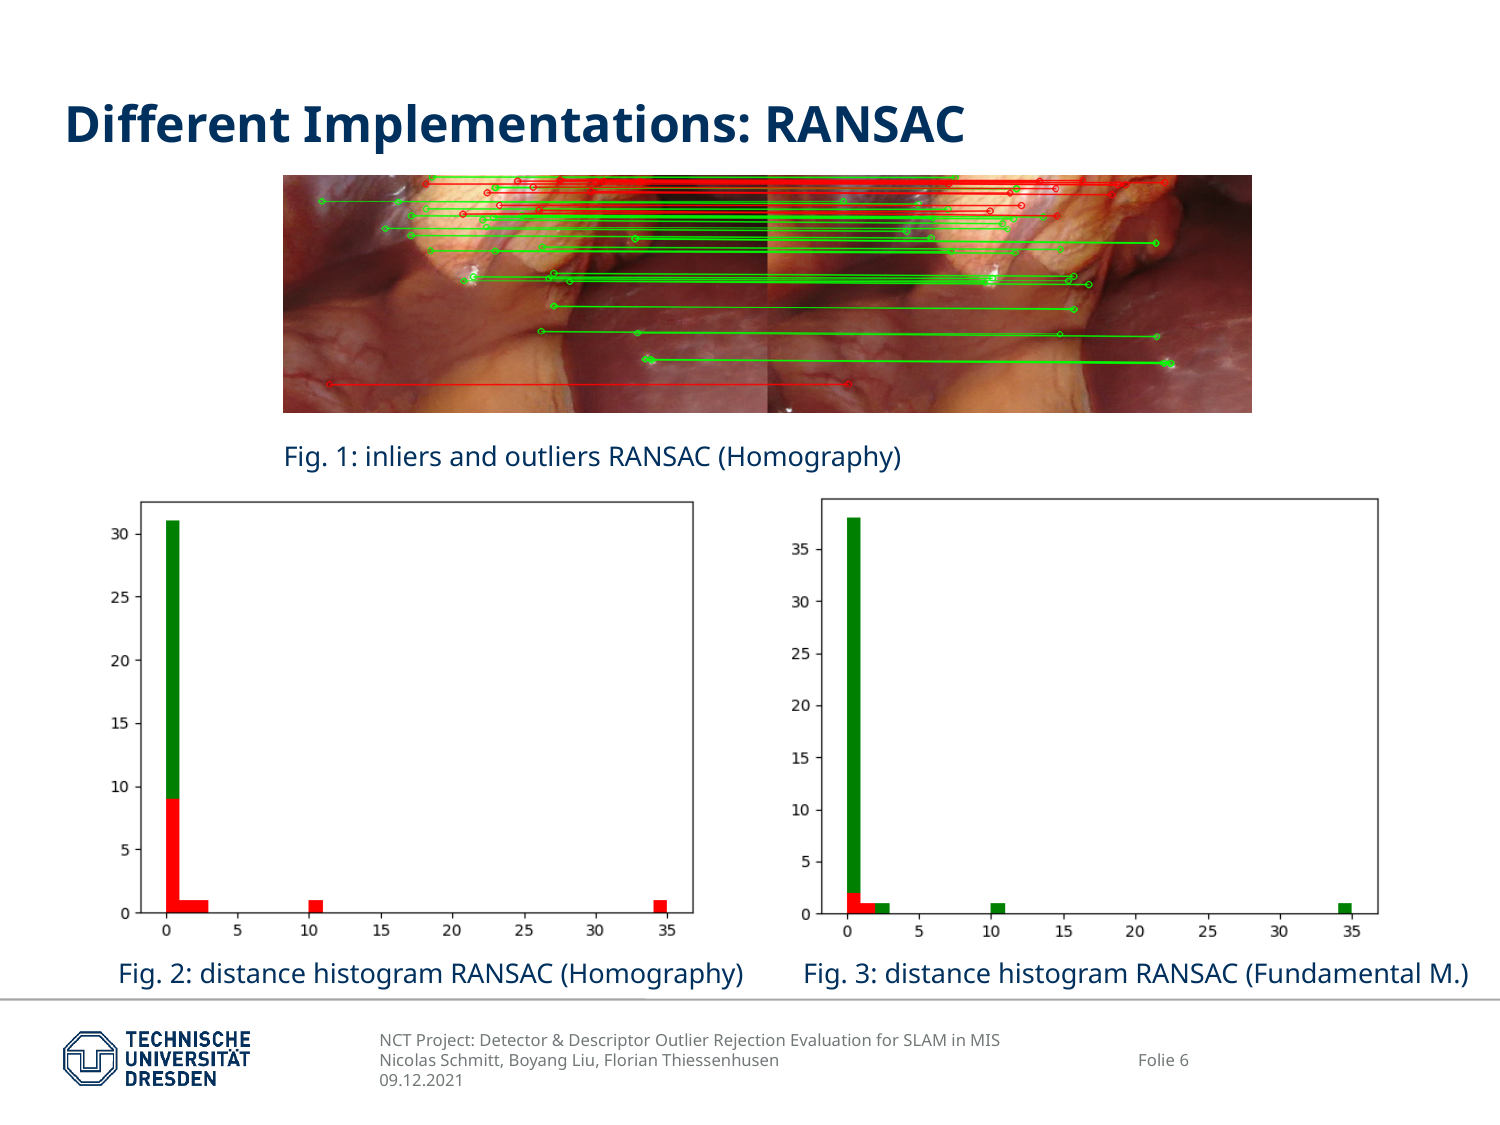

# Different Implementations: RANSAC
Fig. 1: inliers and outliers RANSAC (Homography)
Fig. 2: distance histogram RANSAC (Homography)
Fig. 3: distance histogram RANSAC (Fundamental M.)